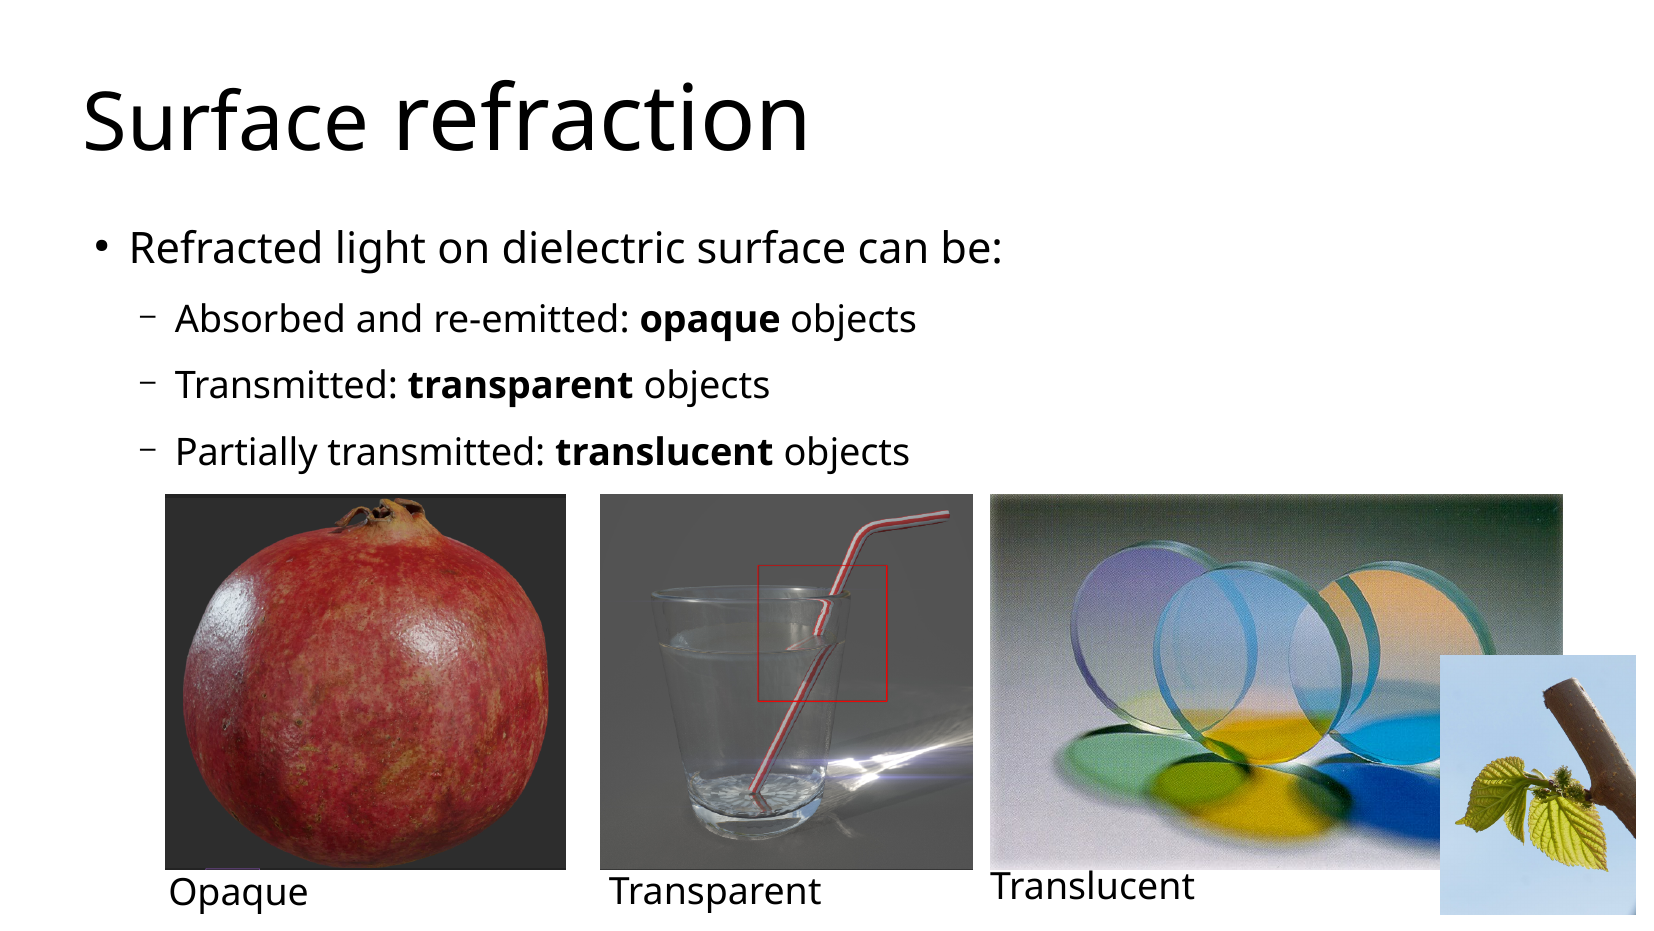

# Surface refraction
Refracted light on dielectric surface can be:
Absorbed and re-emitted: opaque objects
Transmitted: transparent objects
Partially transmitted: translucent objects
Translucent
Transparent
Opaque